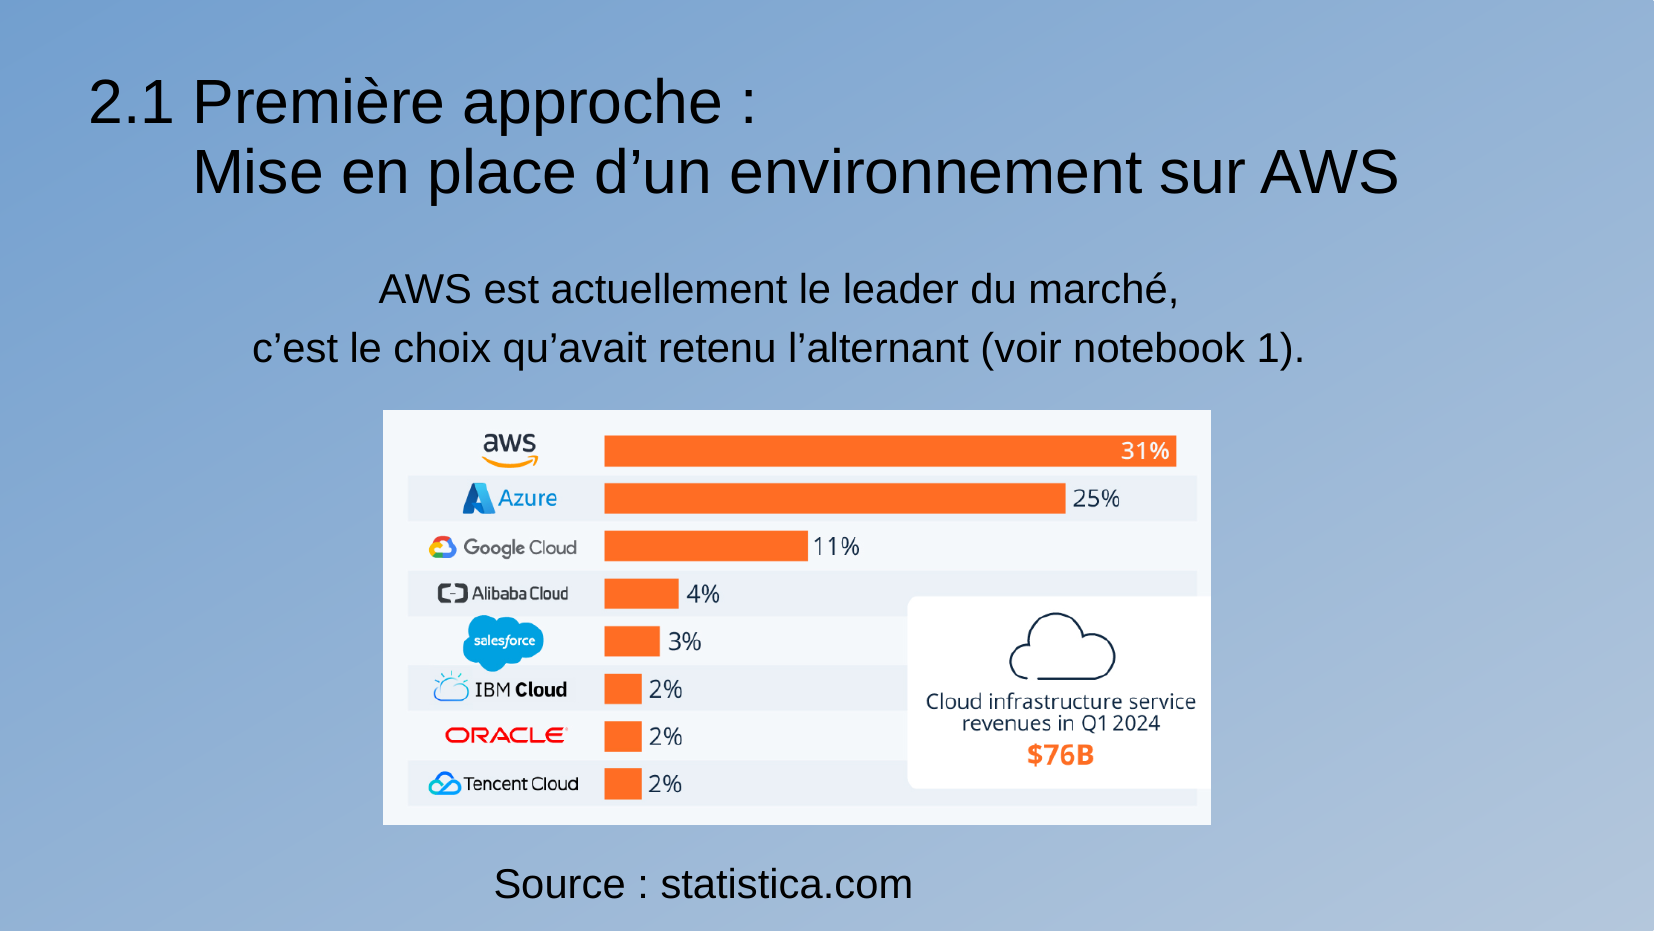

# 2.1 Première approche : Mise en place d’un environnement sur AWS
 AWS est actuellement le leader du marché,
 c’est le choix qu’avait retenu l’alternant (voir notebook 1).
 Source : statistica.com